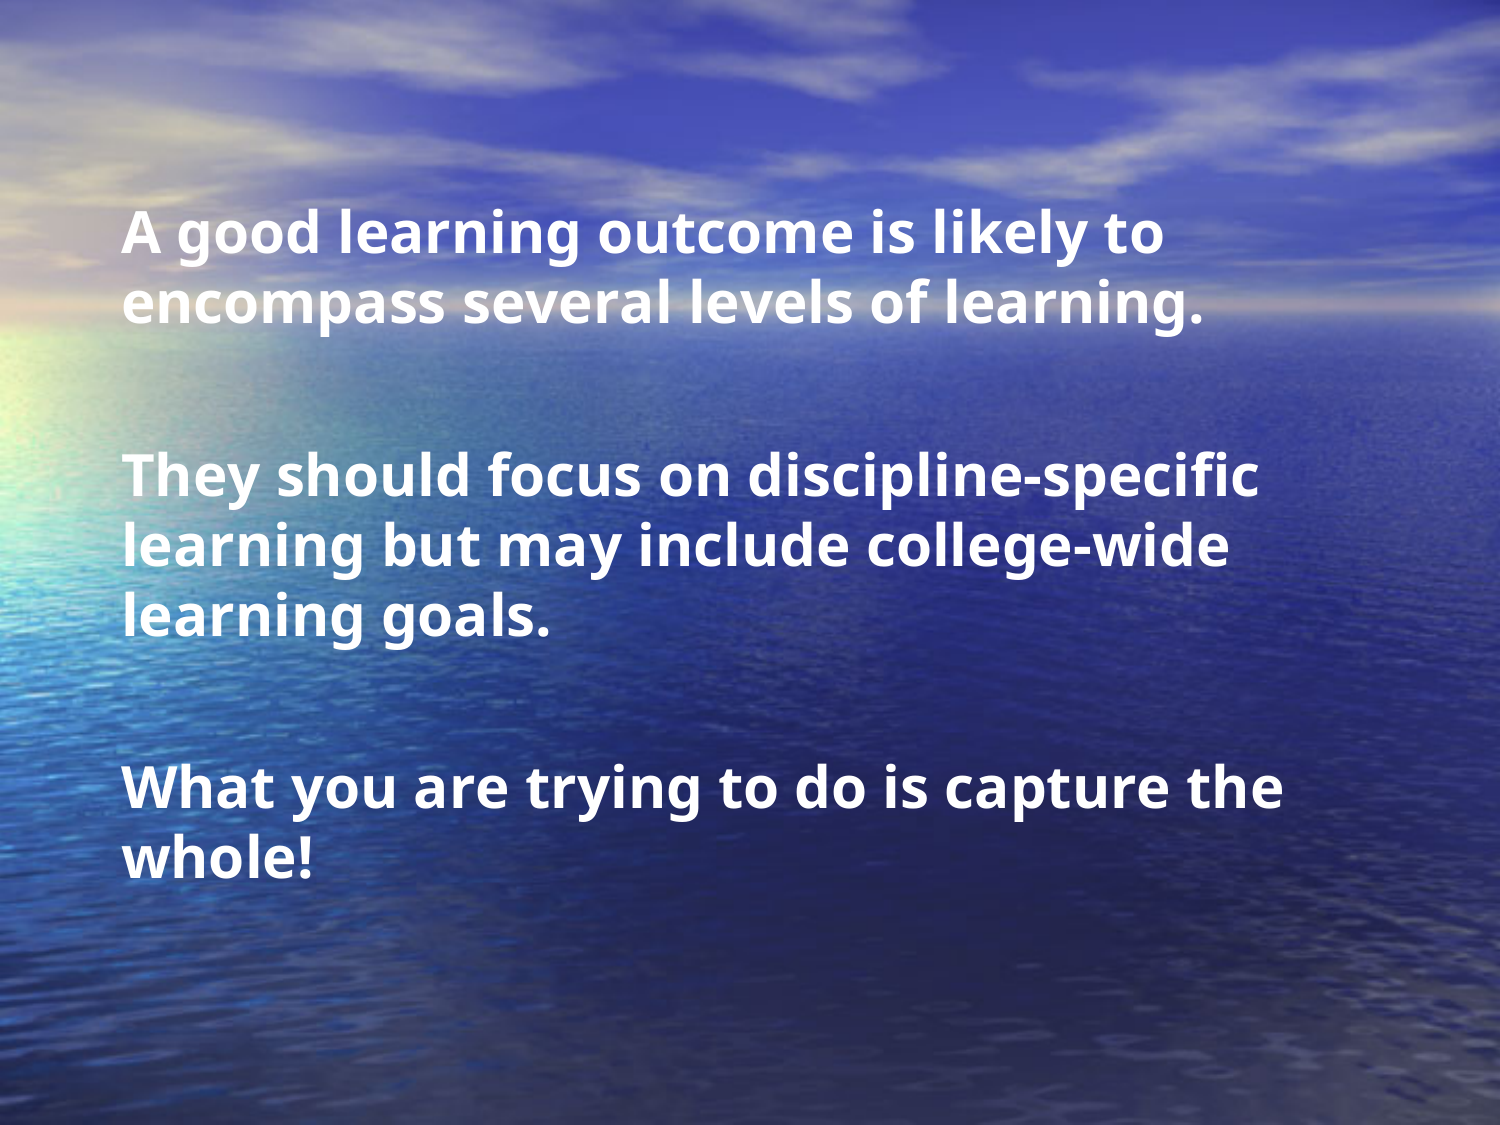

# A good learning outcome is likely to encompass several levels of learning.
	They should focus on discipline-specific learning but may include college-wide learning goals.
	What you are trying to do is capture the whole!